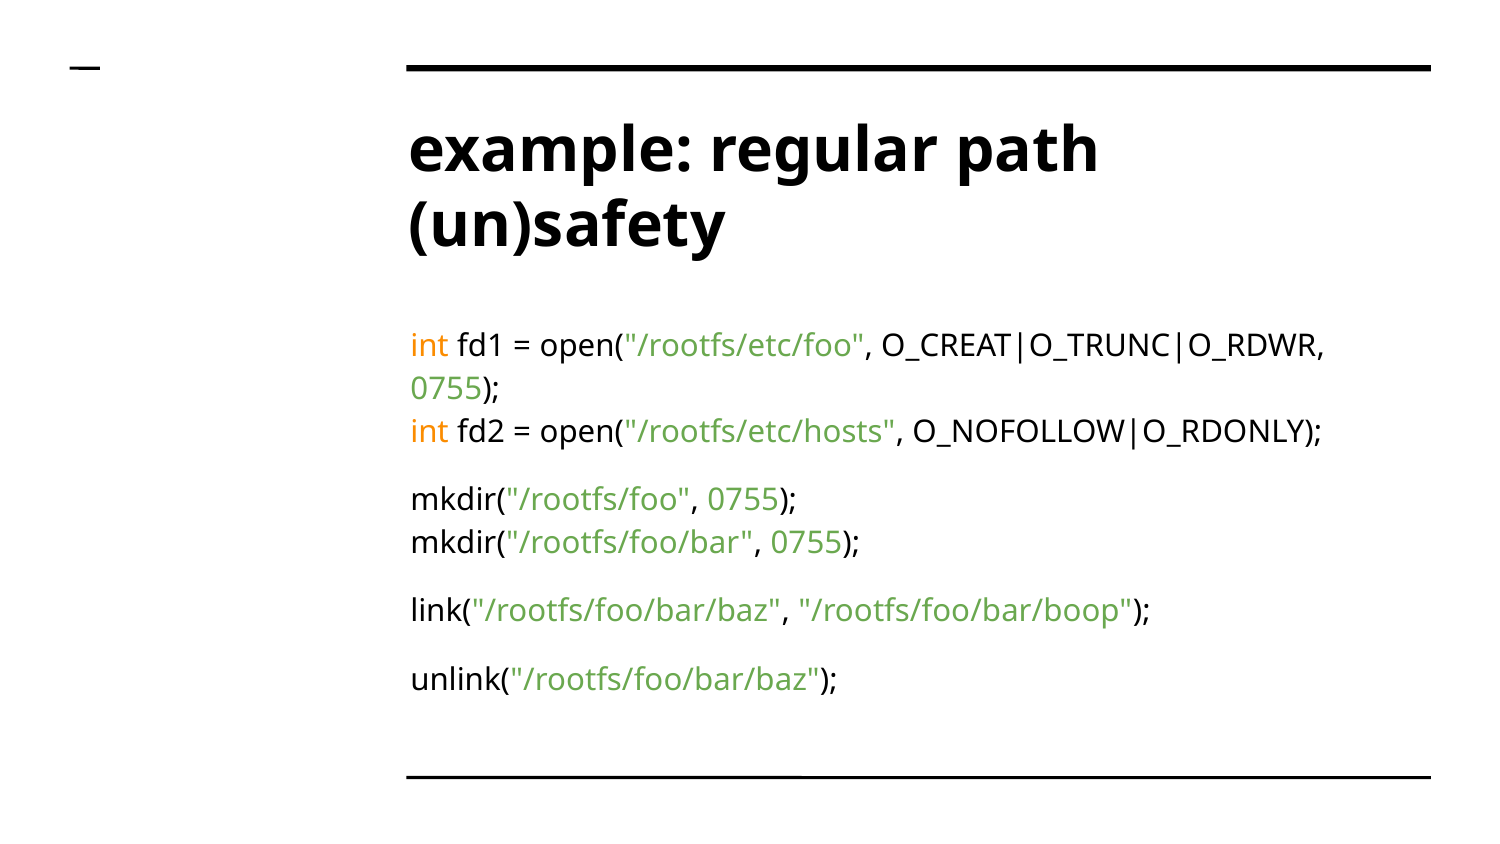

# example: regular path (un)safety
int fd1 = open("/rootfs/etc/foo", O_CREAT|O_TRUNC|O_RDWR, 0755);
int fd2 = open("/rootfs/etc/hosts", O_NOFOLLOW|O_RDONLY);
mkdir("/rootfs/foo", 0755);
mkdir("/rootfs/foo/bar", 0755);
link("/rootfs/foo/bar/baz", "/rootfs/foo/bar/boop");
unlink("/rootfs/foo/bar/baz");